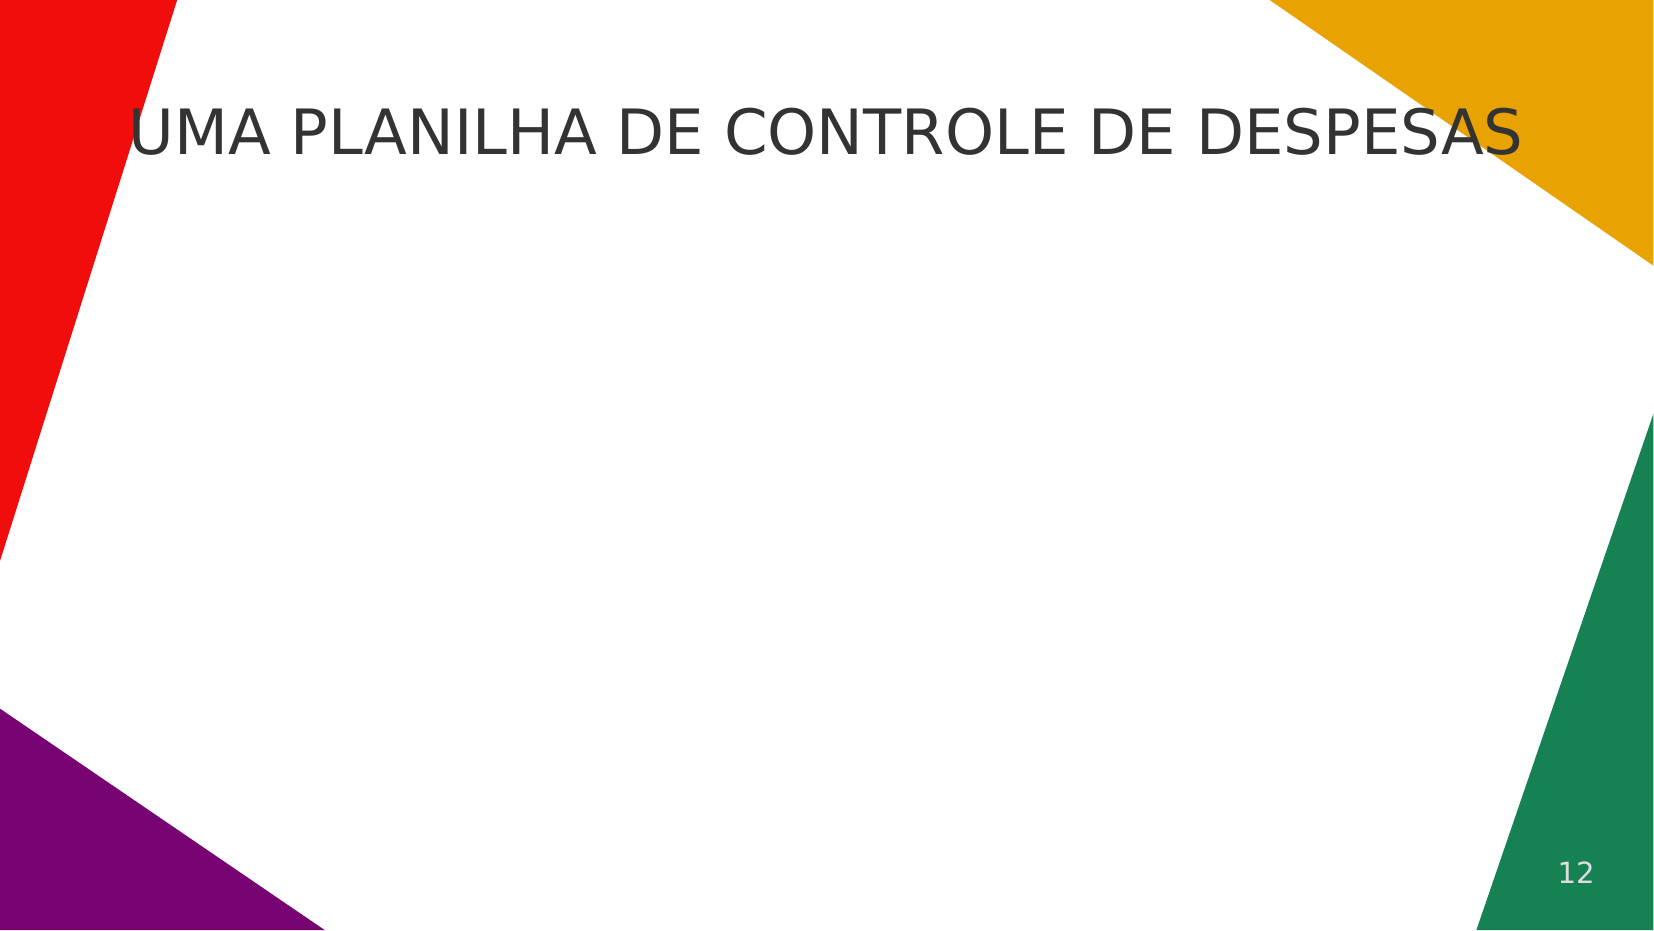

# UMA PLANILHA DE CONTROLE DE DESPESAS
12